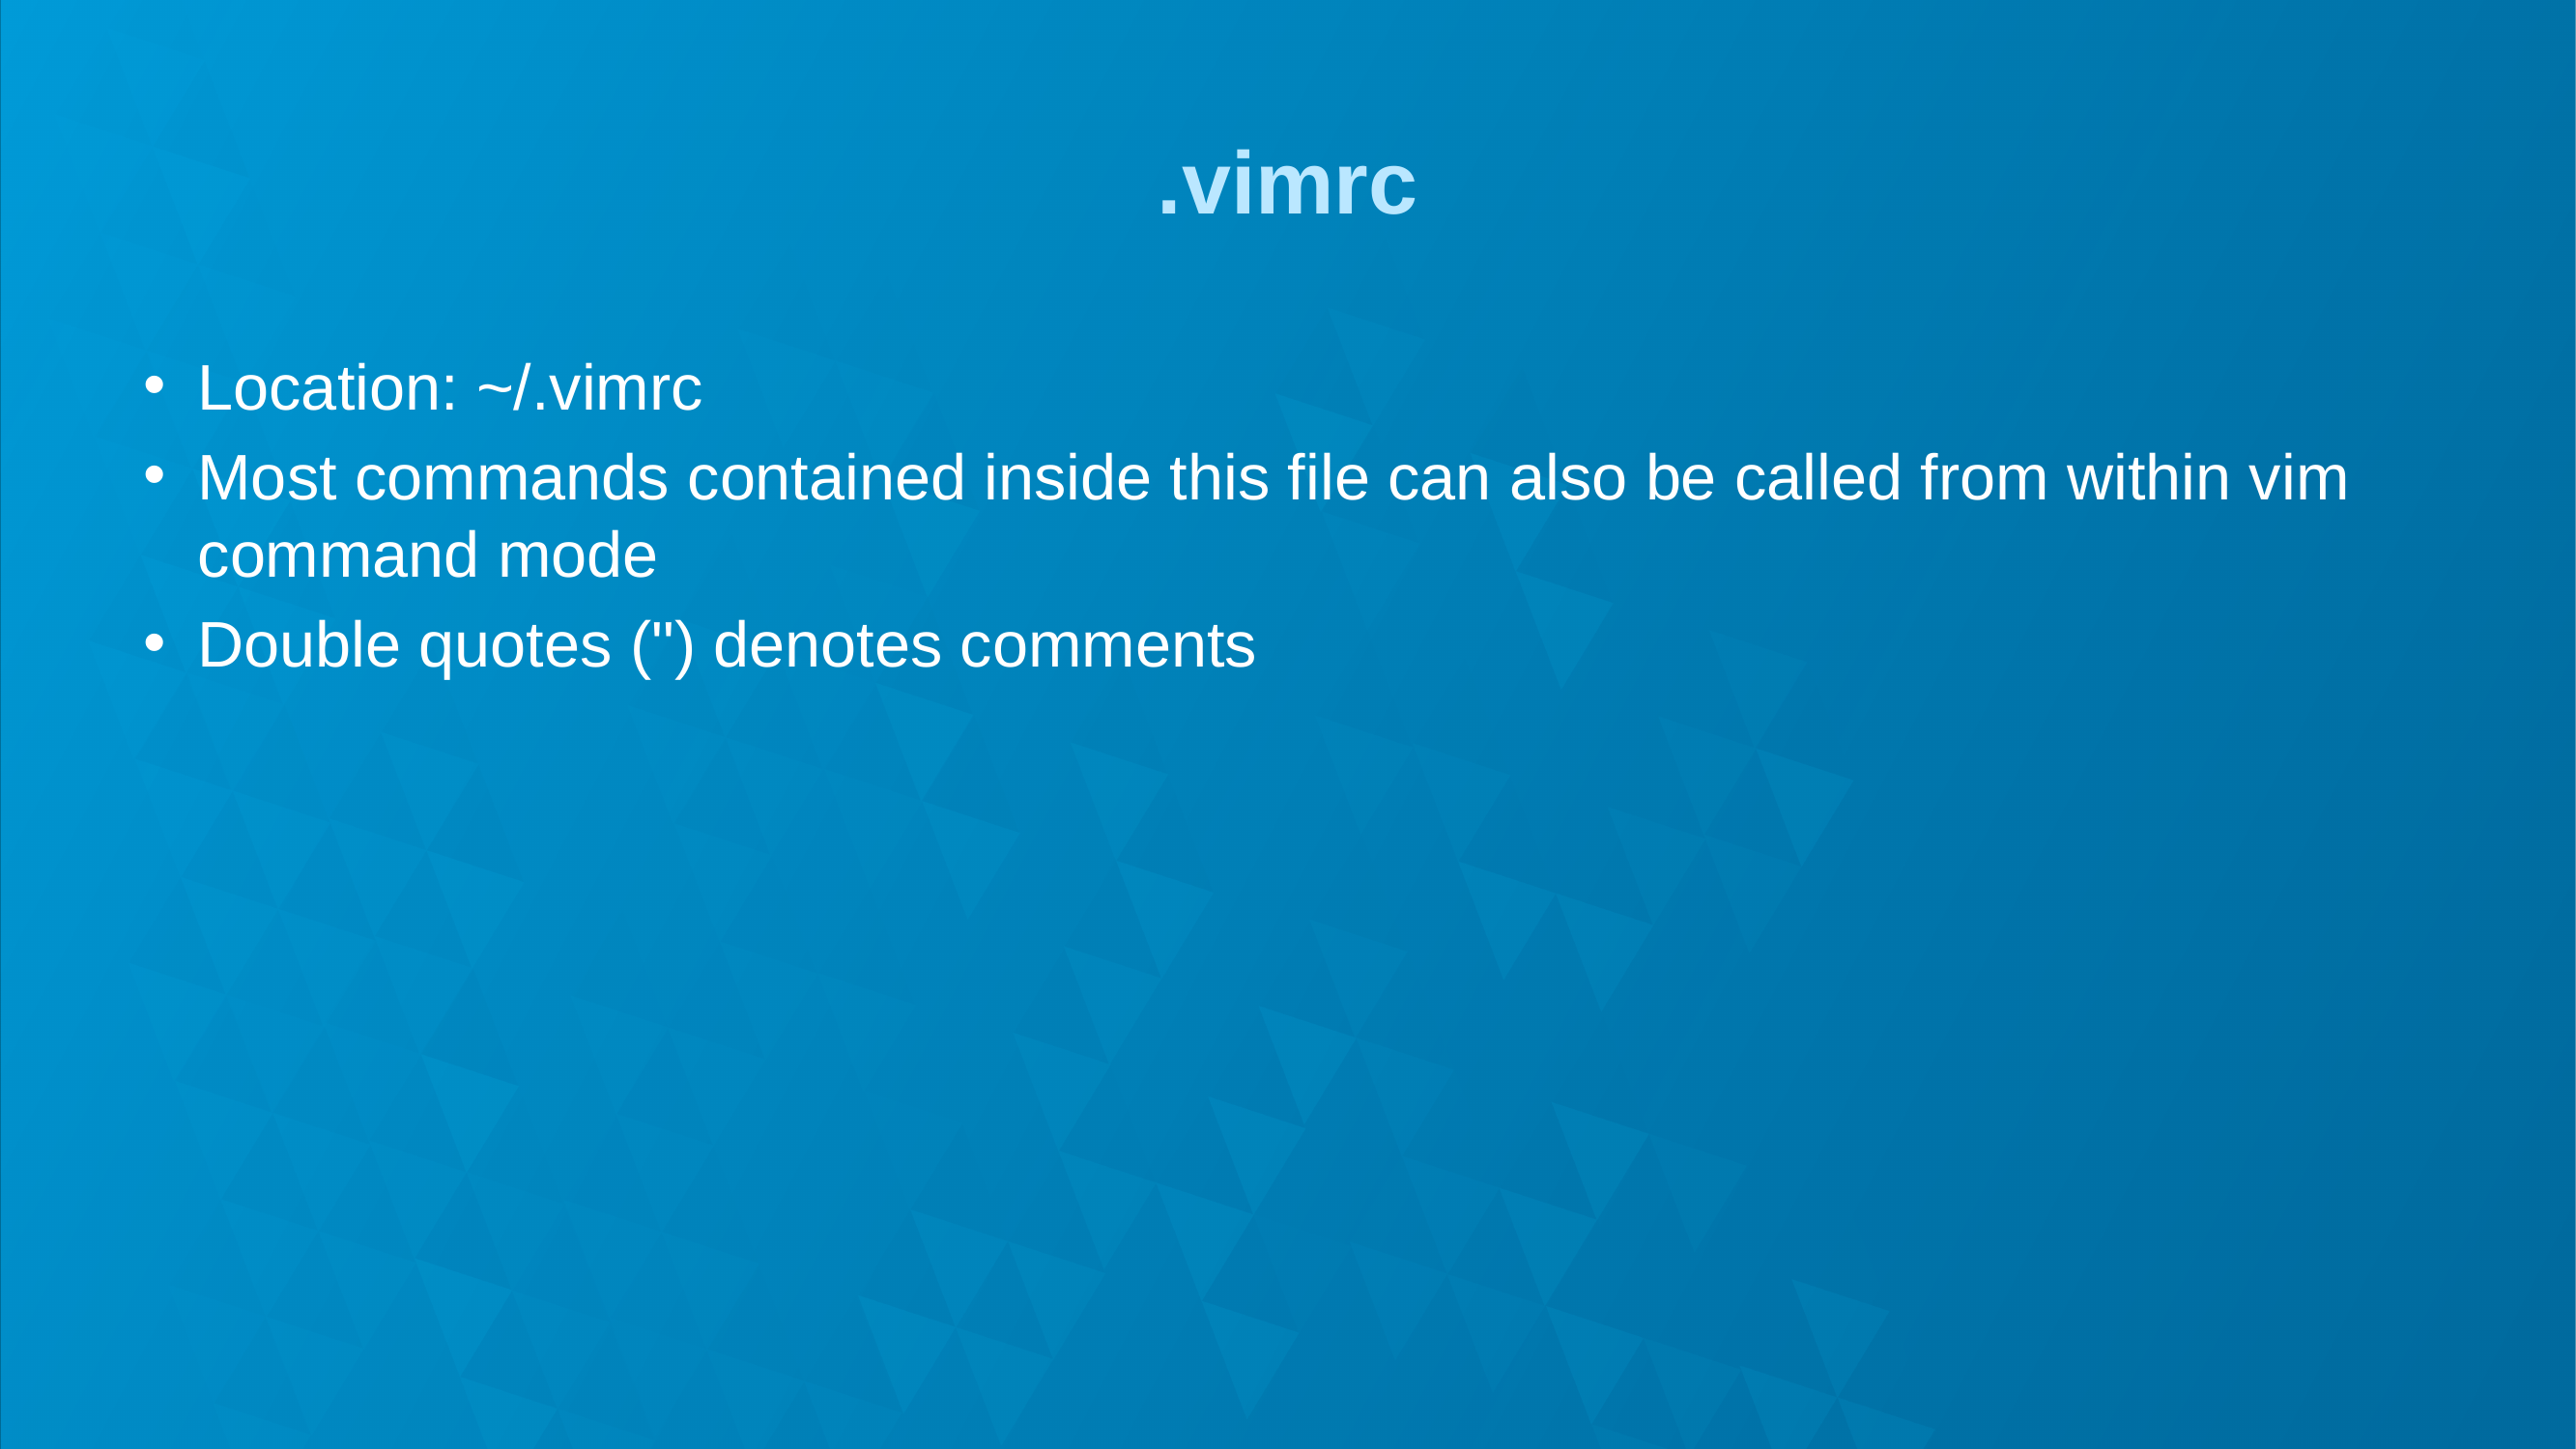

# .vimrc
Location: ~/.vimrc
Most commands contained inside this file can also be called from within vim command mode
Double quotes (") denotes comments